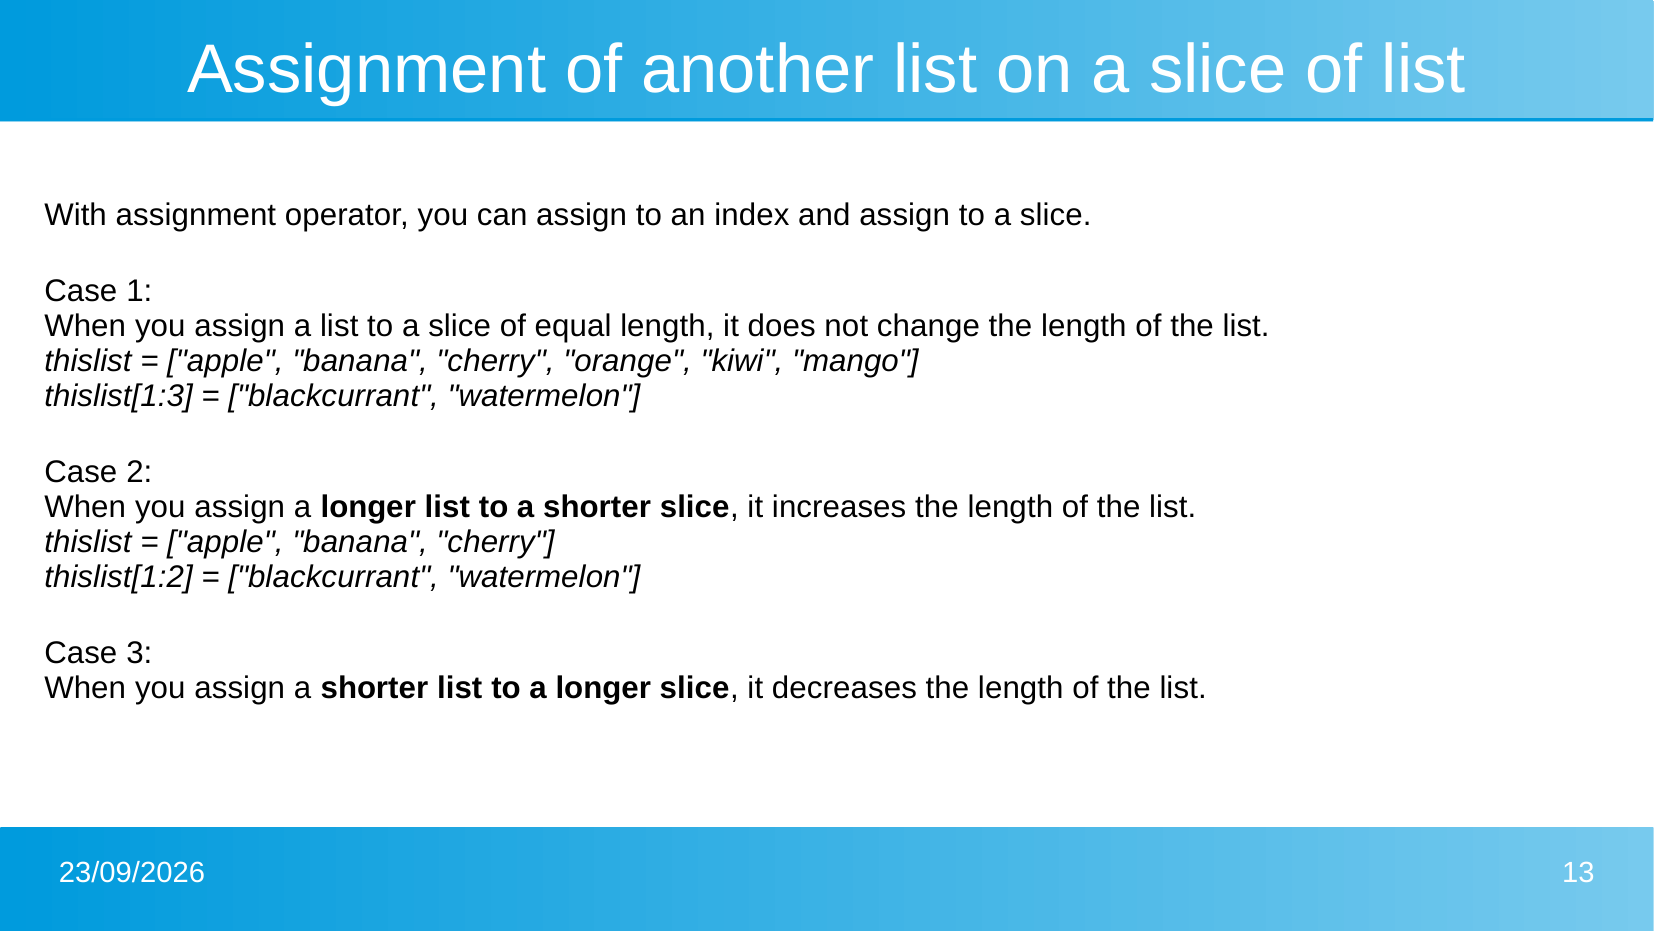

# Assignment of another list on a slice of list
With assignment operator, you can assign to an index and assign to a slice.
Case 1:
When you assign a list to a slice of equal length, it does not change the length of the list.
thislist = ["apple", "banana", "cherry", "orange", "kiwi", "mango"]
thislist[1:3] = ["blackcurrant", "watermelon"]
Case 2:
When you assign a longer list to a shorter slice, it increases the length of the list.
thislist = ["apple", "banana", "cherry"]
thislist[1:2] = ["blackcurrant", "watermelon"]
Case 3:
When you assign a shorter list to a longer slice, it decreases the length of the list.
13